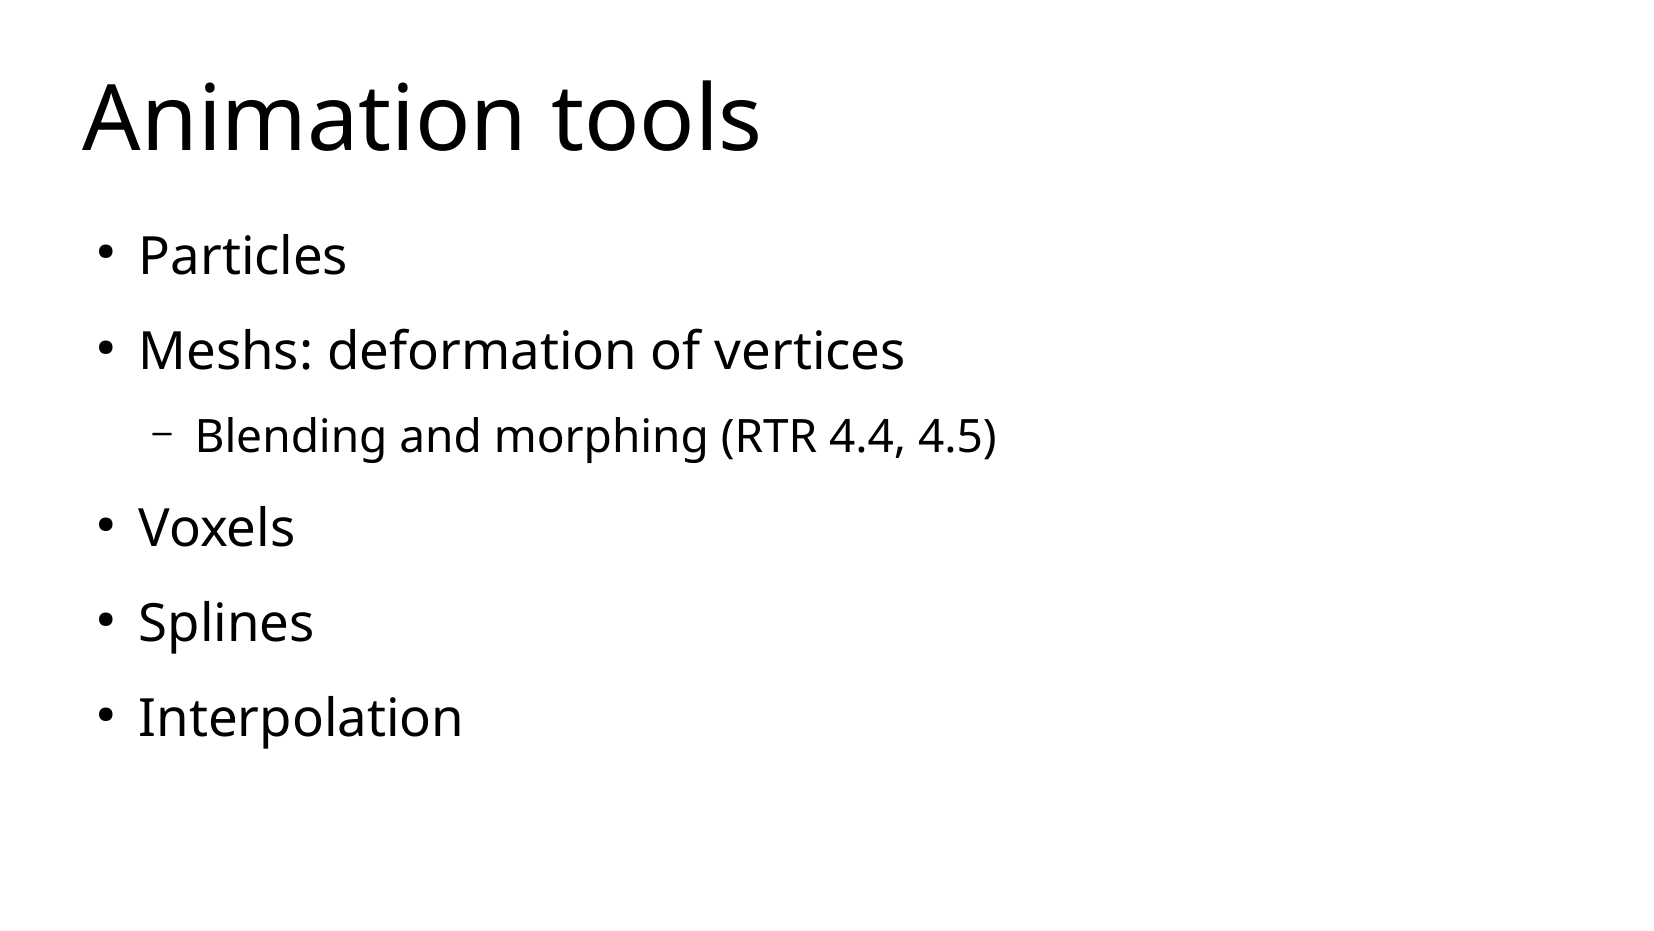

# Animation tools
Particles
Meshs: deformation of vertices
Blending and morphing (RTR 4.4, 4.5)
Voxels
Splines
Interpolation